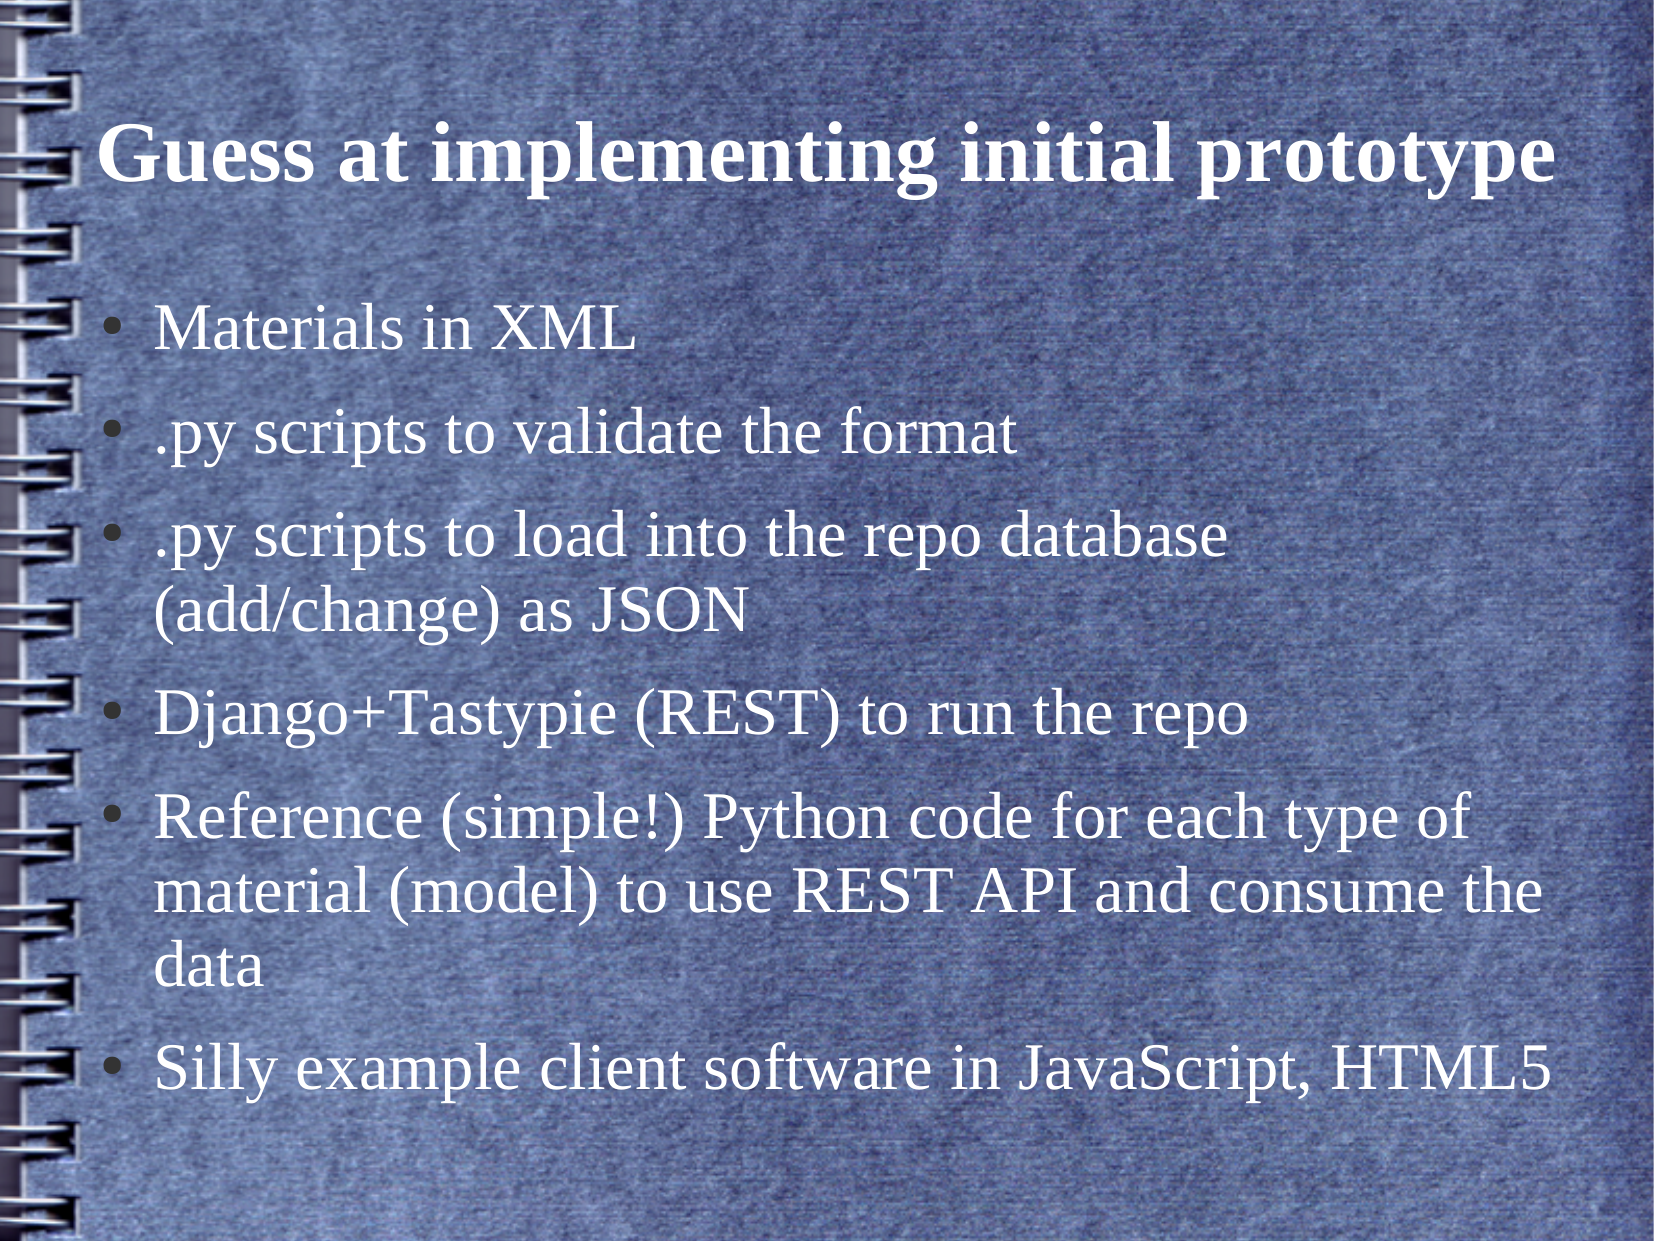

# Guess at implementing initial prototype
Materials in XML
.py scripts to validate the format
.py scripts to load into the repo database (add/change) as JSON
Django+Tastypie (REST) to run the repo
Reference (simple!) Python code for each type of material (model) to use REST API and consume the data
Silly example client software in JavaScript, HTML5